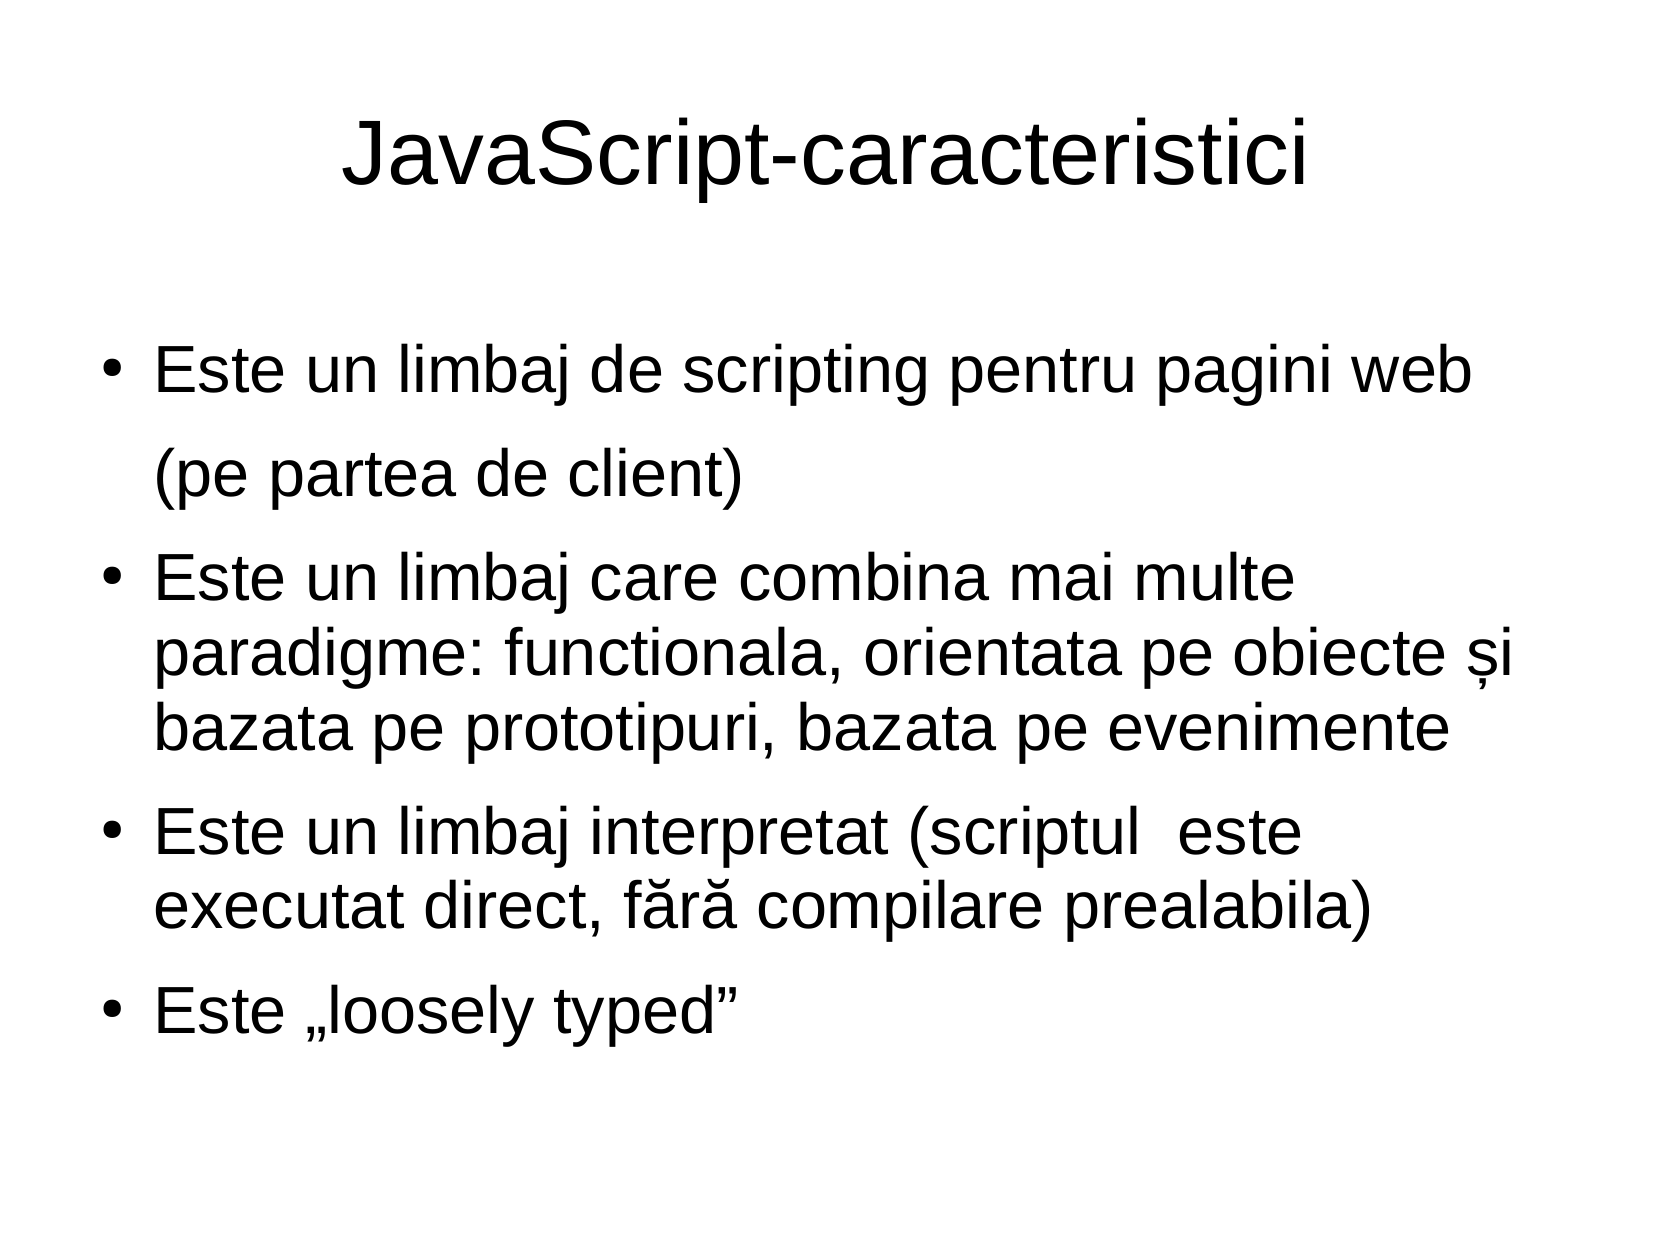

# JavaScript-caracteristici
Este un limbaj de scripting pentru pagini web
(pe partea de client)
Este un limbaj care combina mai multe paradigme: functionala, orientata pe obiecte și bazata pe prototipuri, bazata pe evenimente
Este un limbaj interpretat (scriptul este executat direct, fără compilare prealabila)
Este „loosely typed”